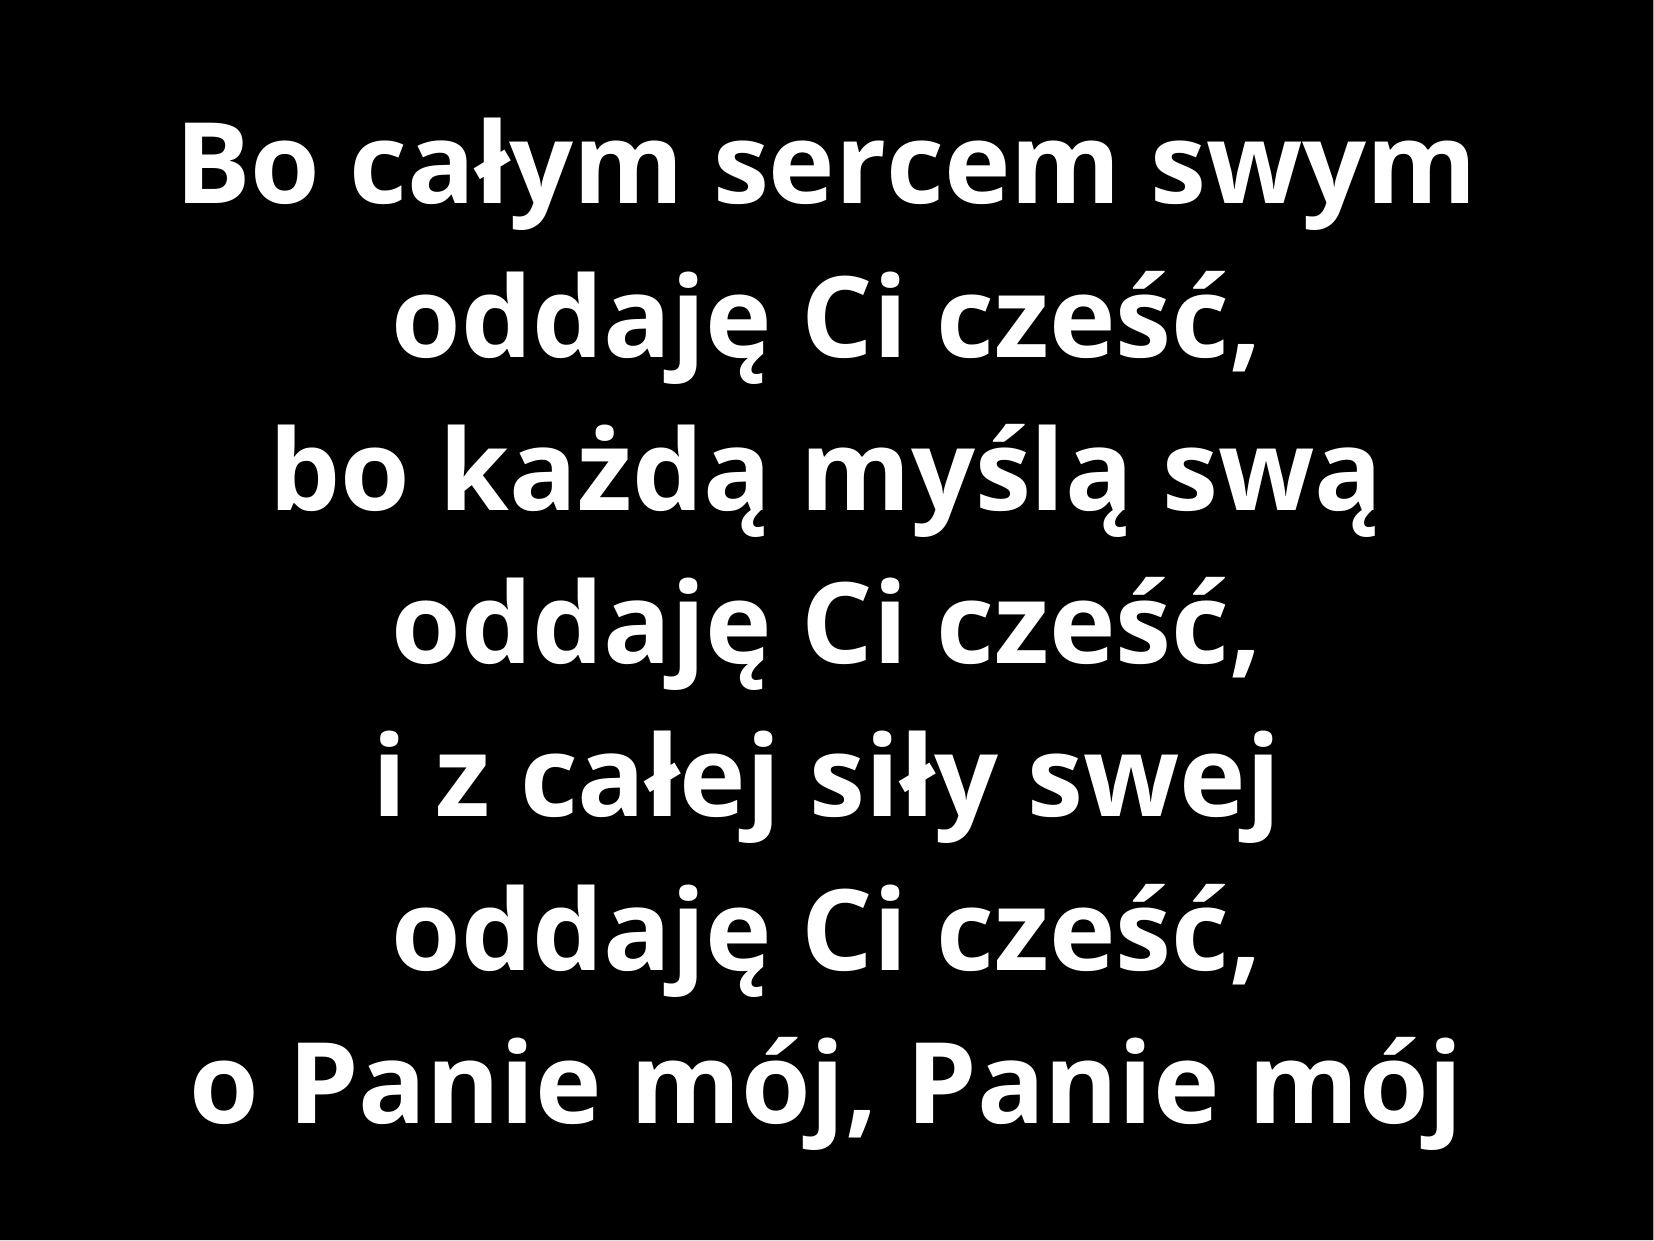

# Bo całym sercem swym oddaję Ci cześć, bo każdą myślą swą oddaję Ci cześć, i z całej siły swej oddaję Ci cześć, o Panie mój, Panie mój